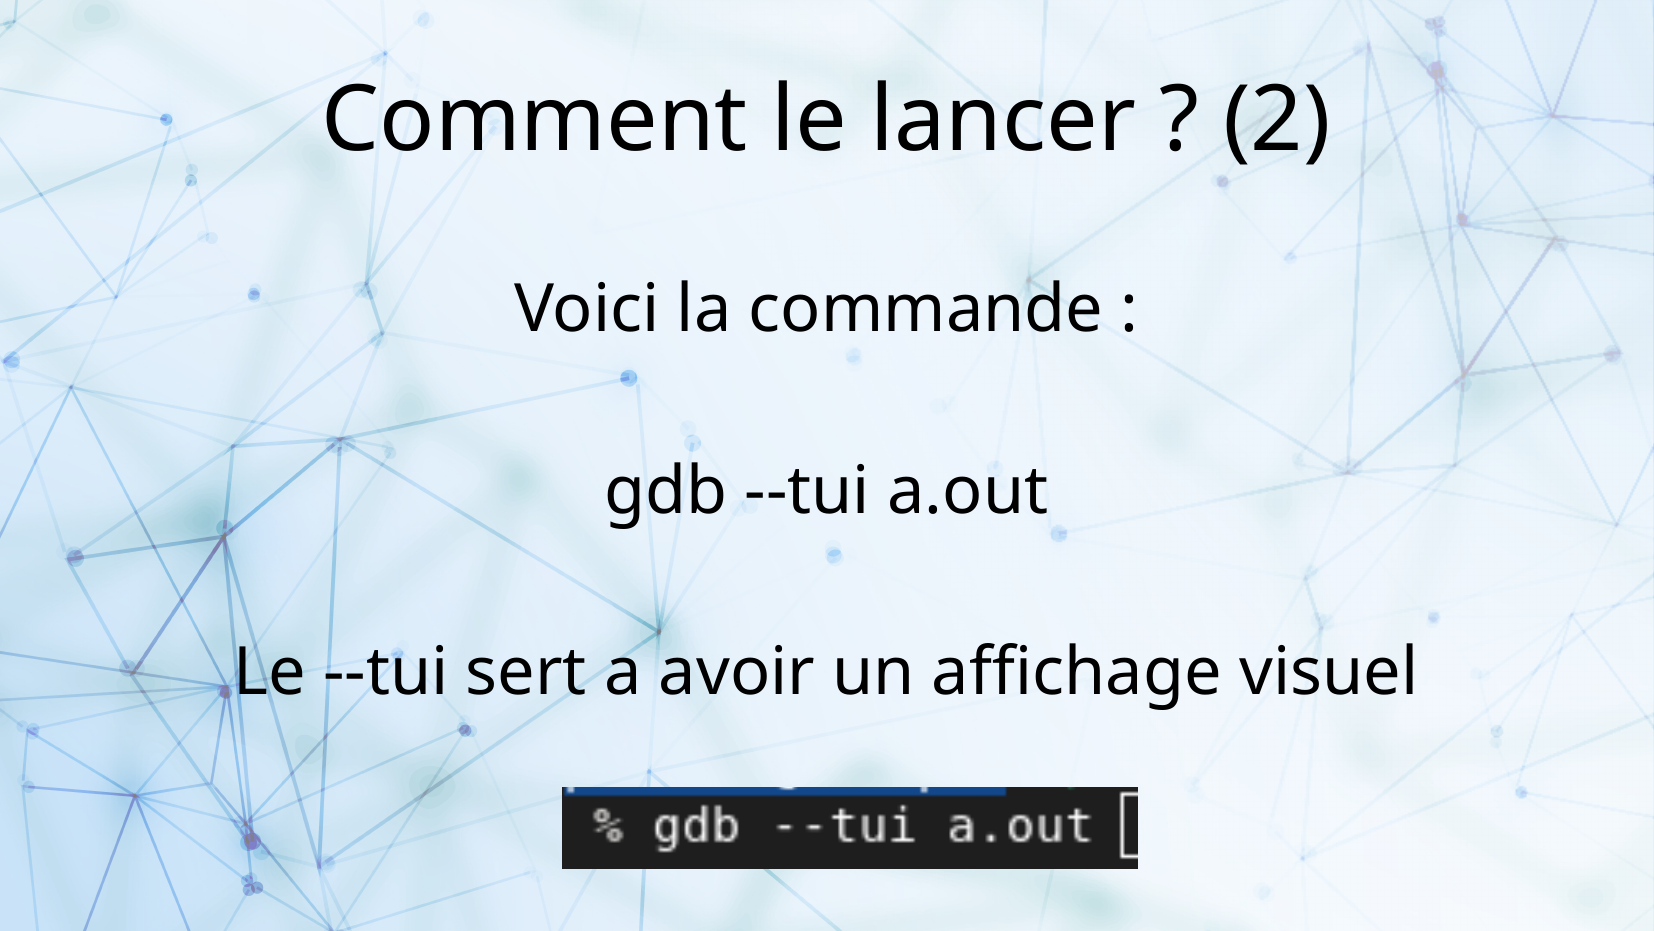

# Comment le lancer ? (2)
Voici la commande :
gdb --tui a.out
Le --tui sert a avoir un affichage visuel